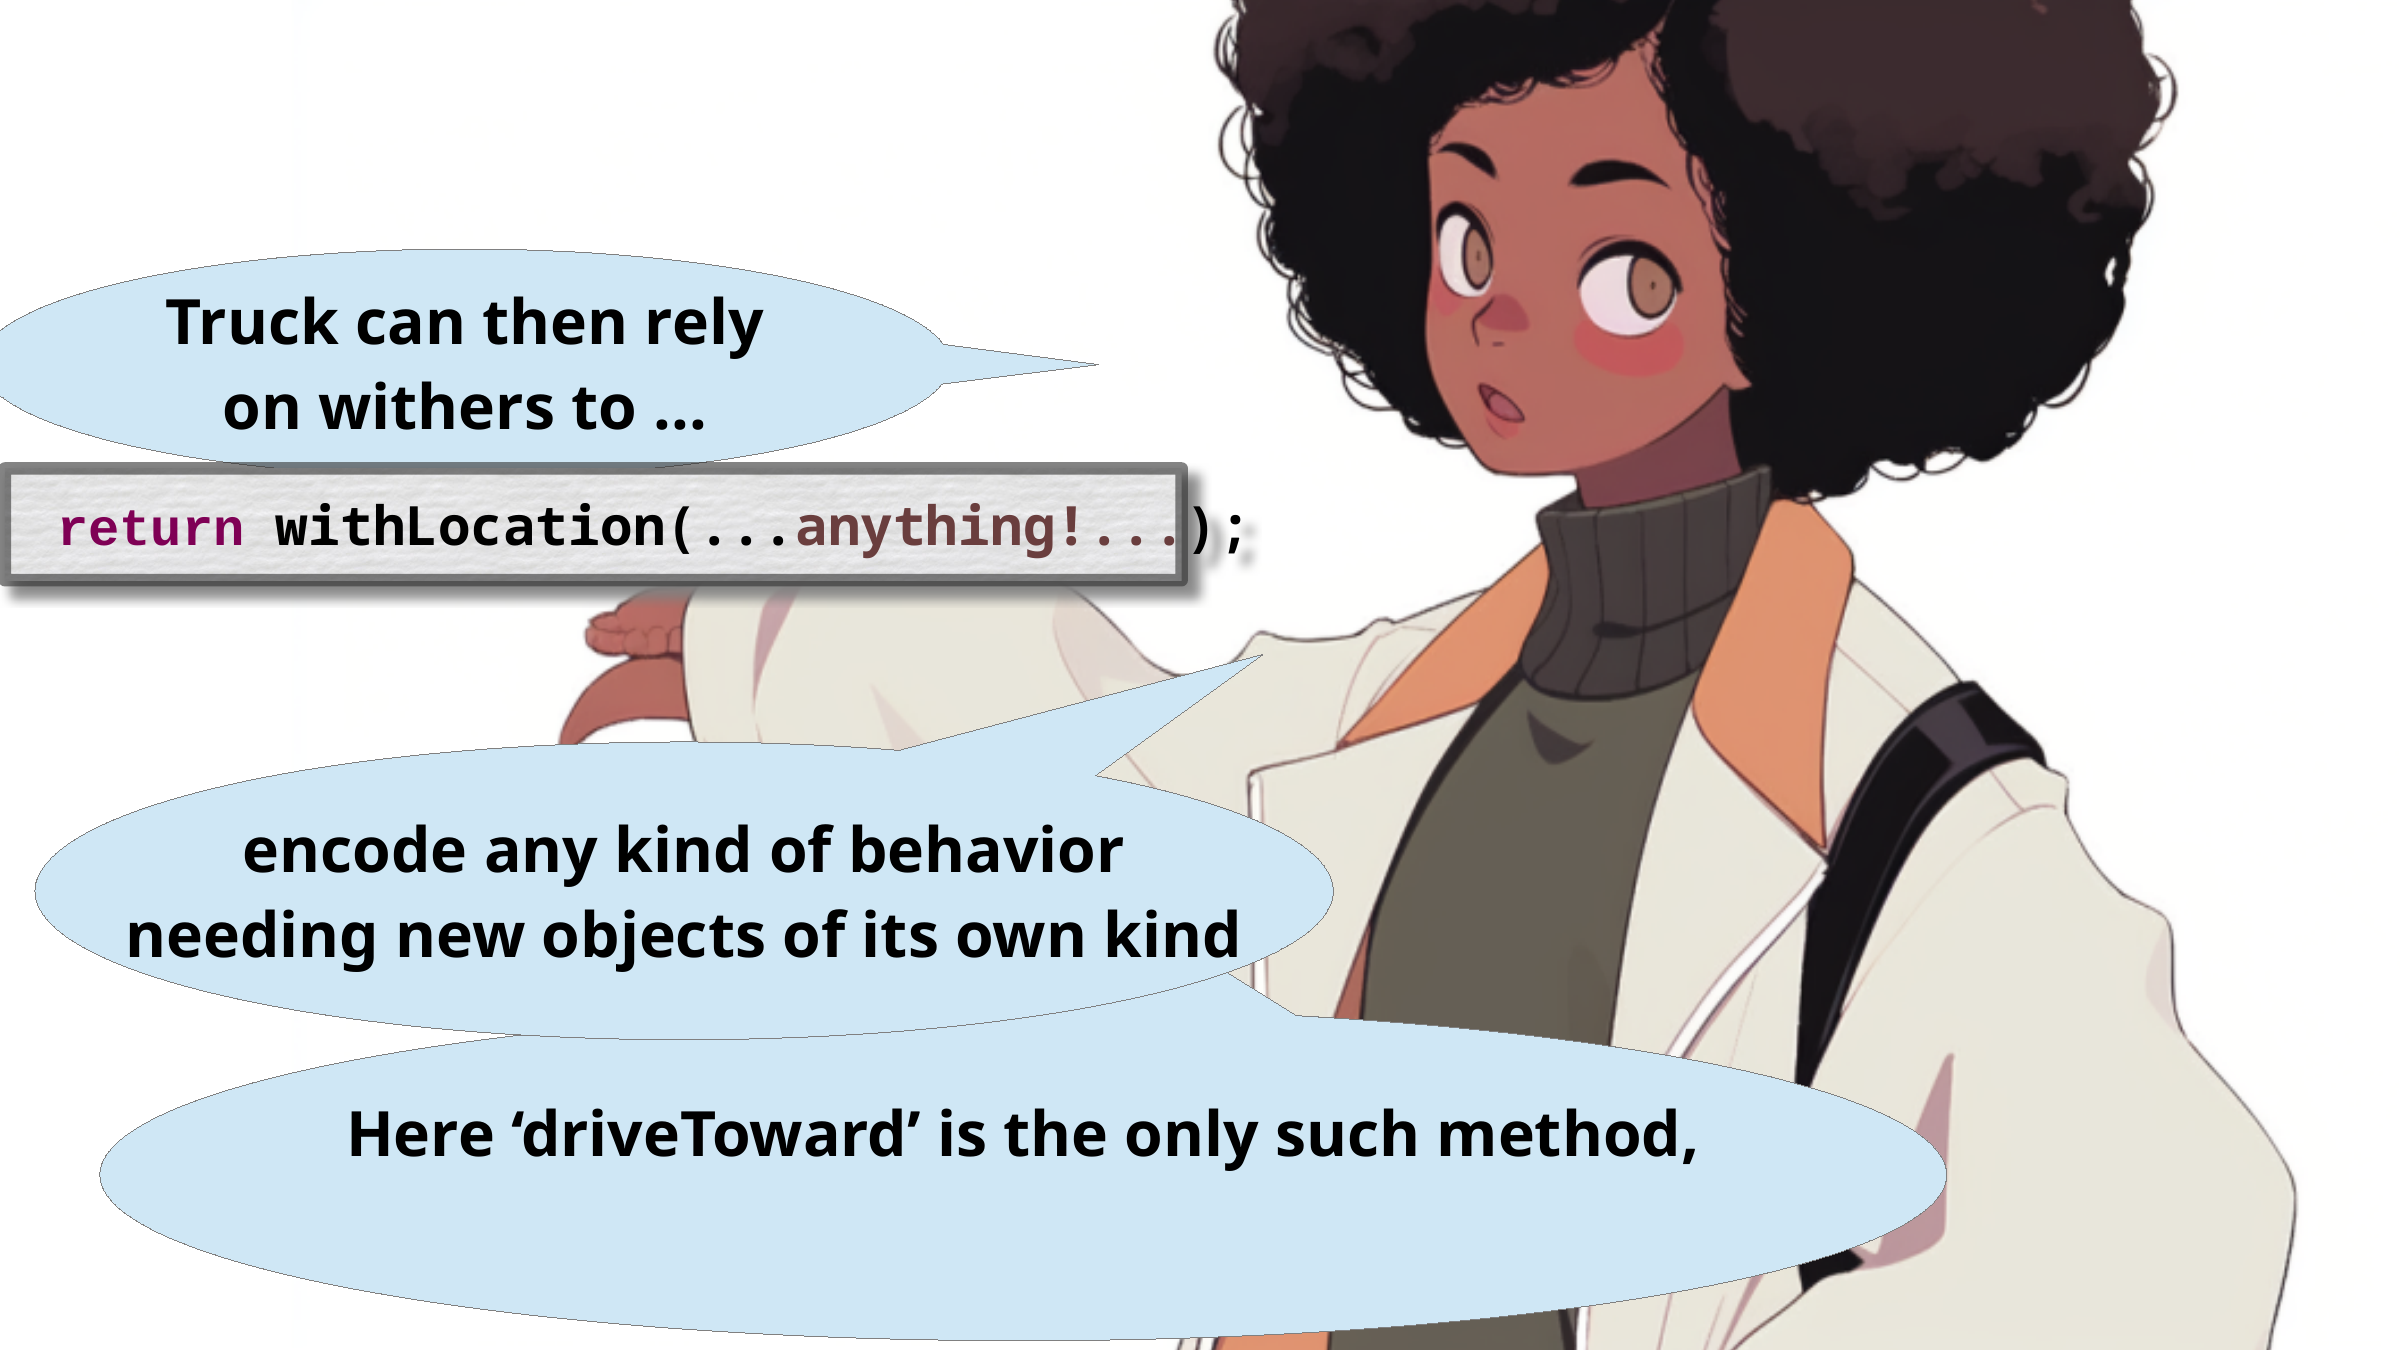

Truck can then rely
on withers to ...
 return withLocation(...anything!...);
encode any kind of behavior
needing new objects of its own kind
Here ‘driveToward’ is the only such method,